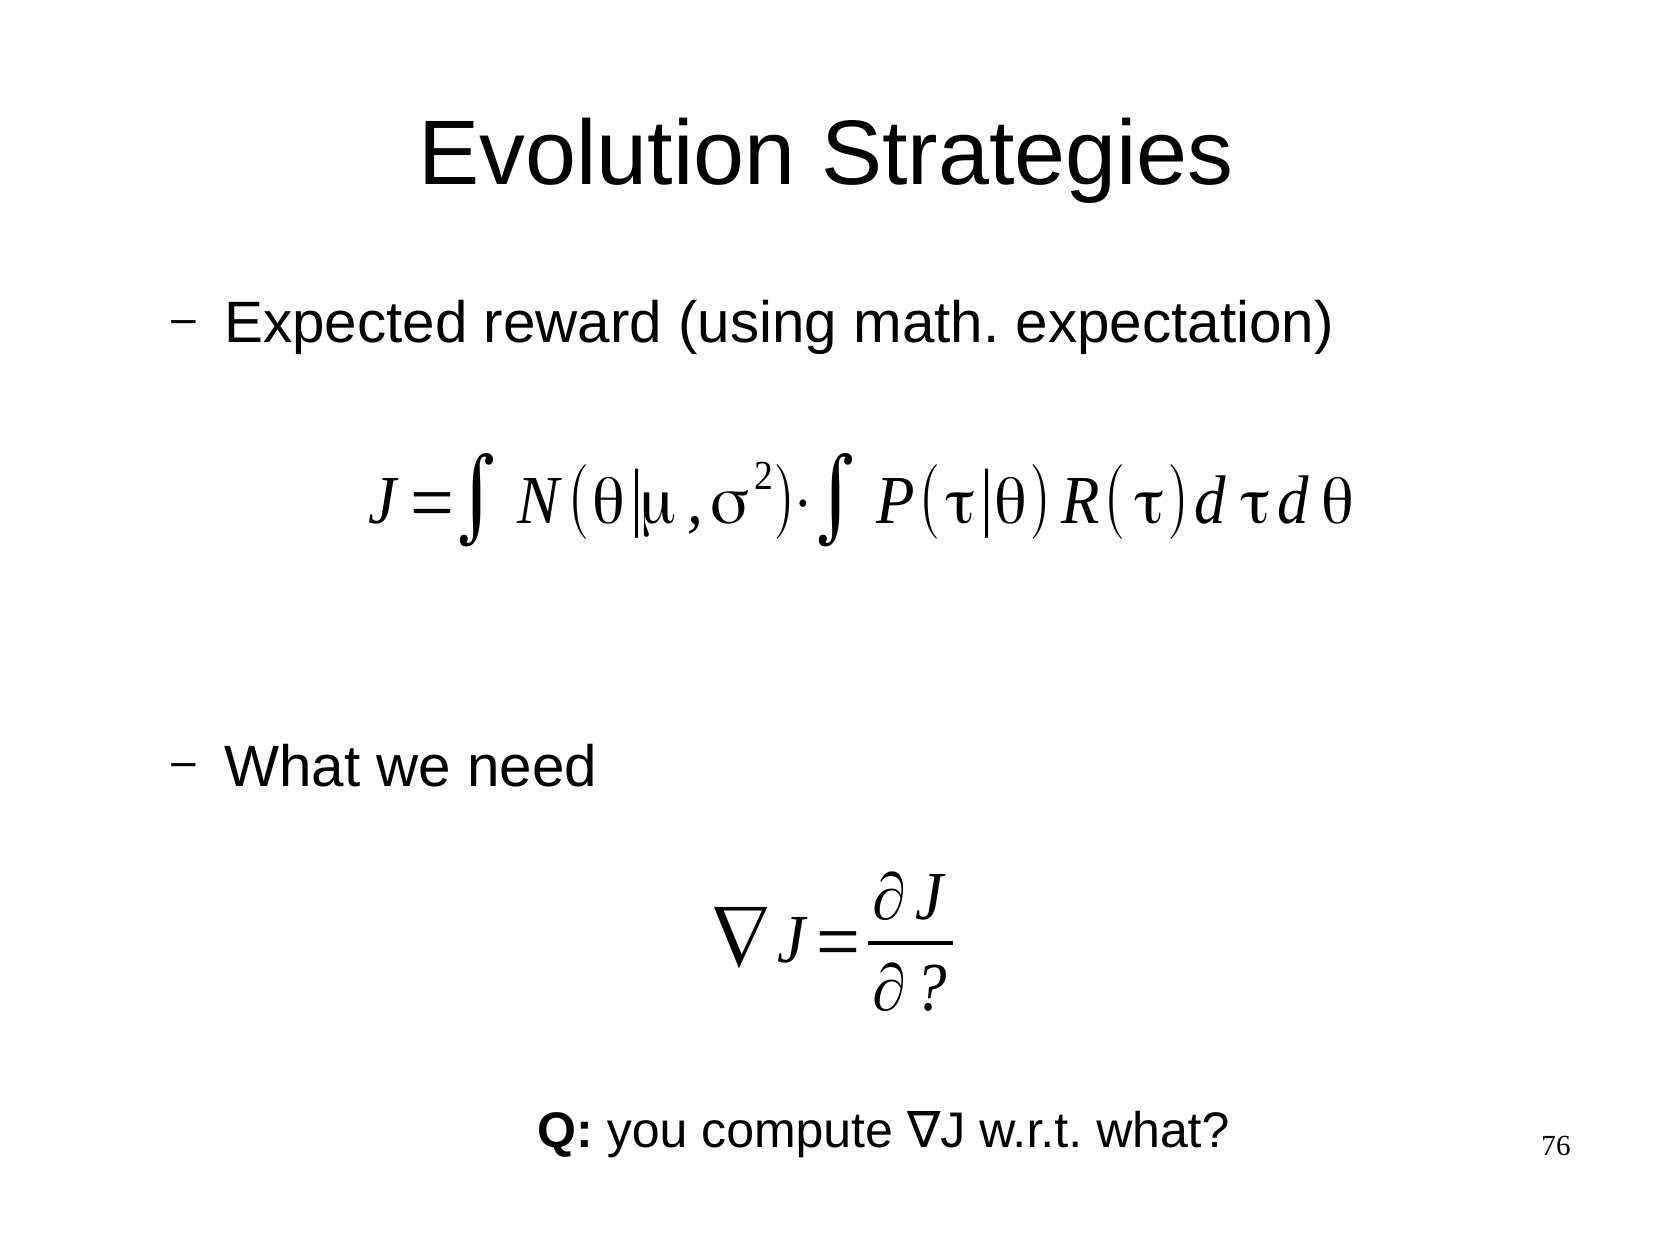

# Evolution Strategies
Expected reward (using math. expectation)
What we need
Q: you compute ∇J w.r.t. what?
76